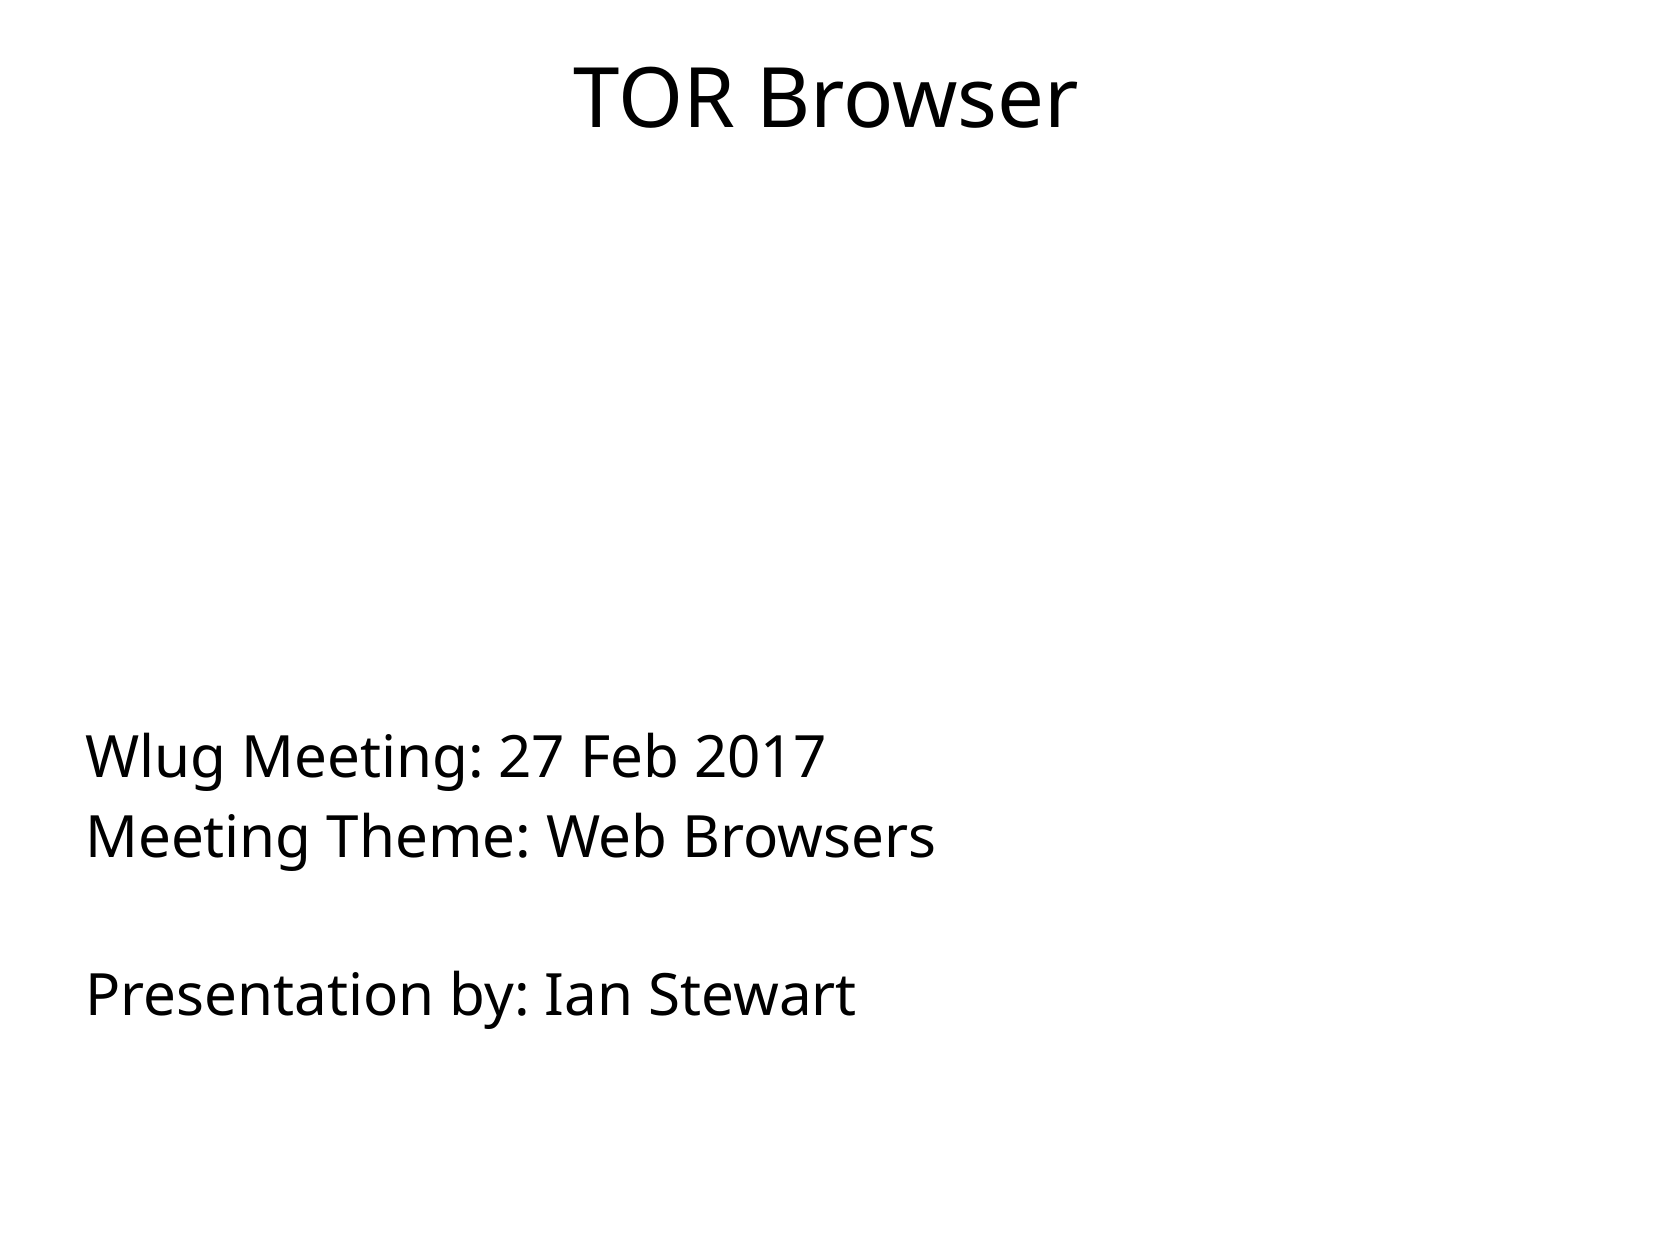

# TOR Browser
Wlug Meeting: 27 Feb 2017
Meeting Theme: Web Browsers
Presentation by: Ian Stewart